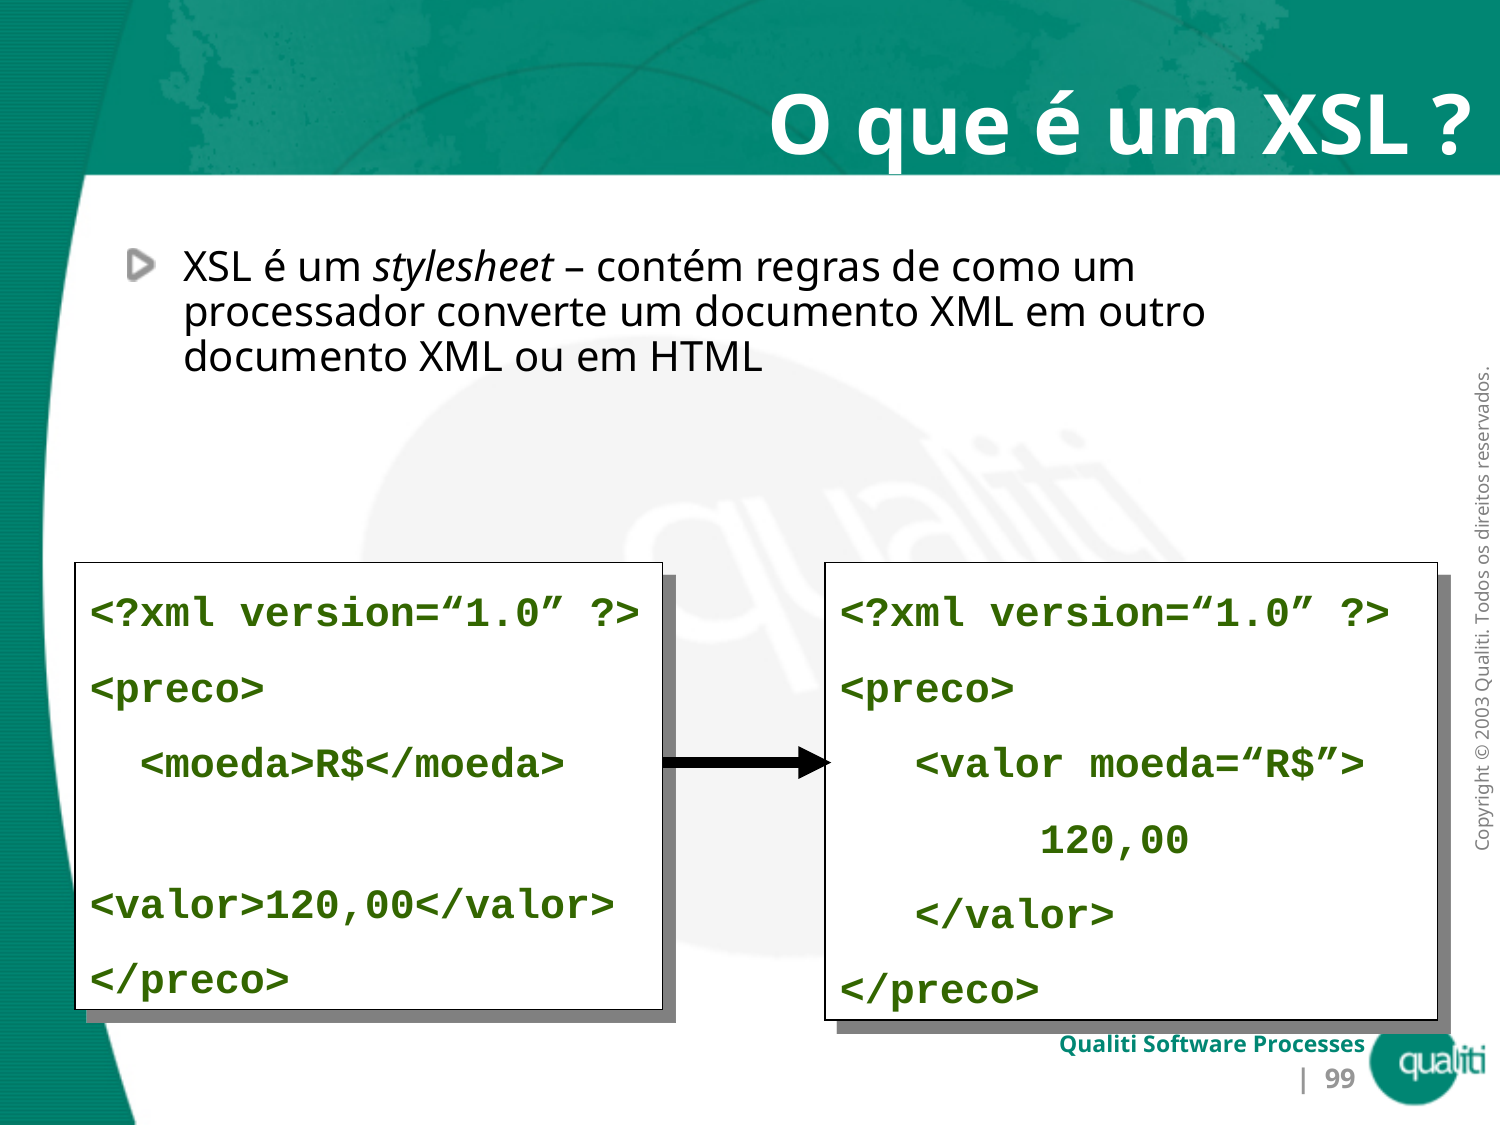

# O que é um XSL ?
XSL é um stylesheet – contém regras de como um processador converte um documento XML em outro documento XML ou em HTML
<?xml version=“1.0” ?>
<preco>
 <moeda>R$</moeda>
 <valor>120,00</valor>
</preco>
<?xml version=“1.0” ?>
<preco>
 <valor moeda=“R$”>
 120,00
 </valor>
</preco>